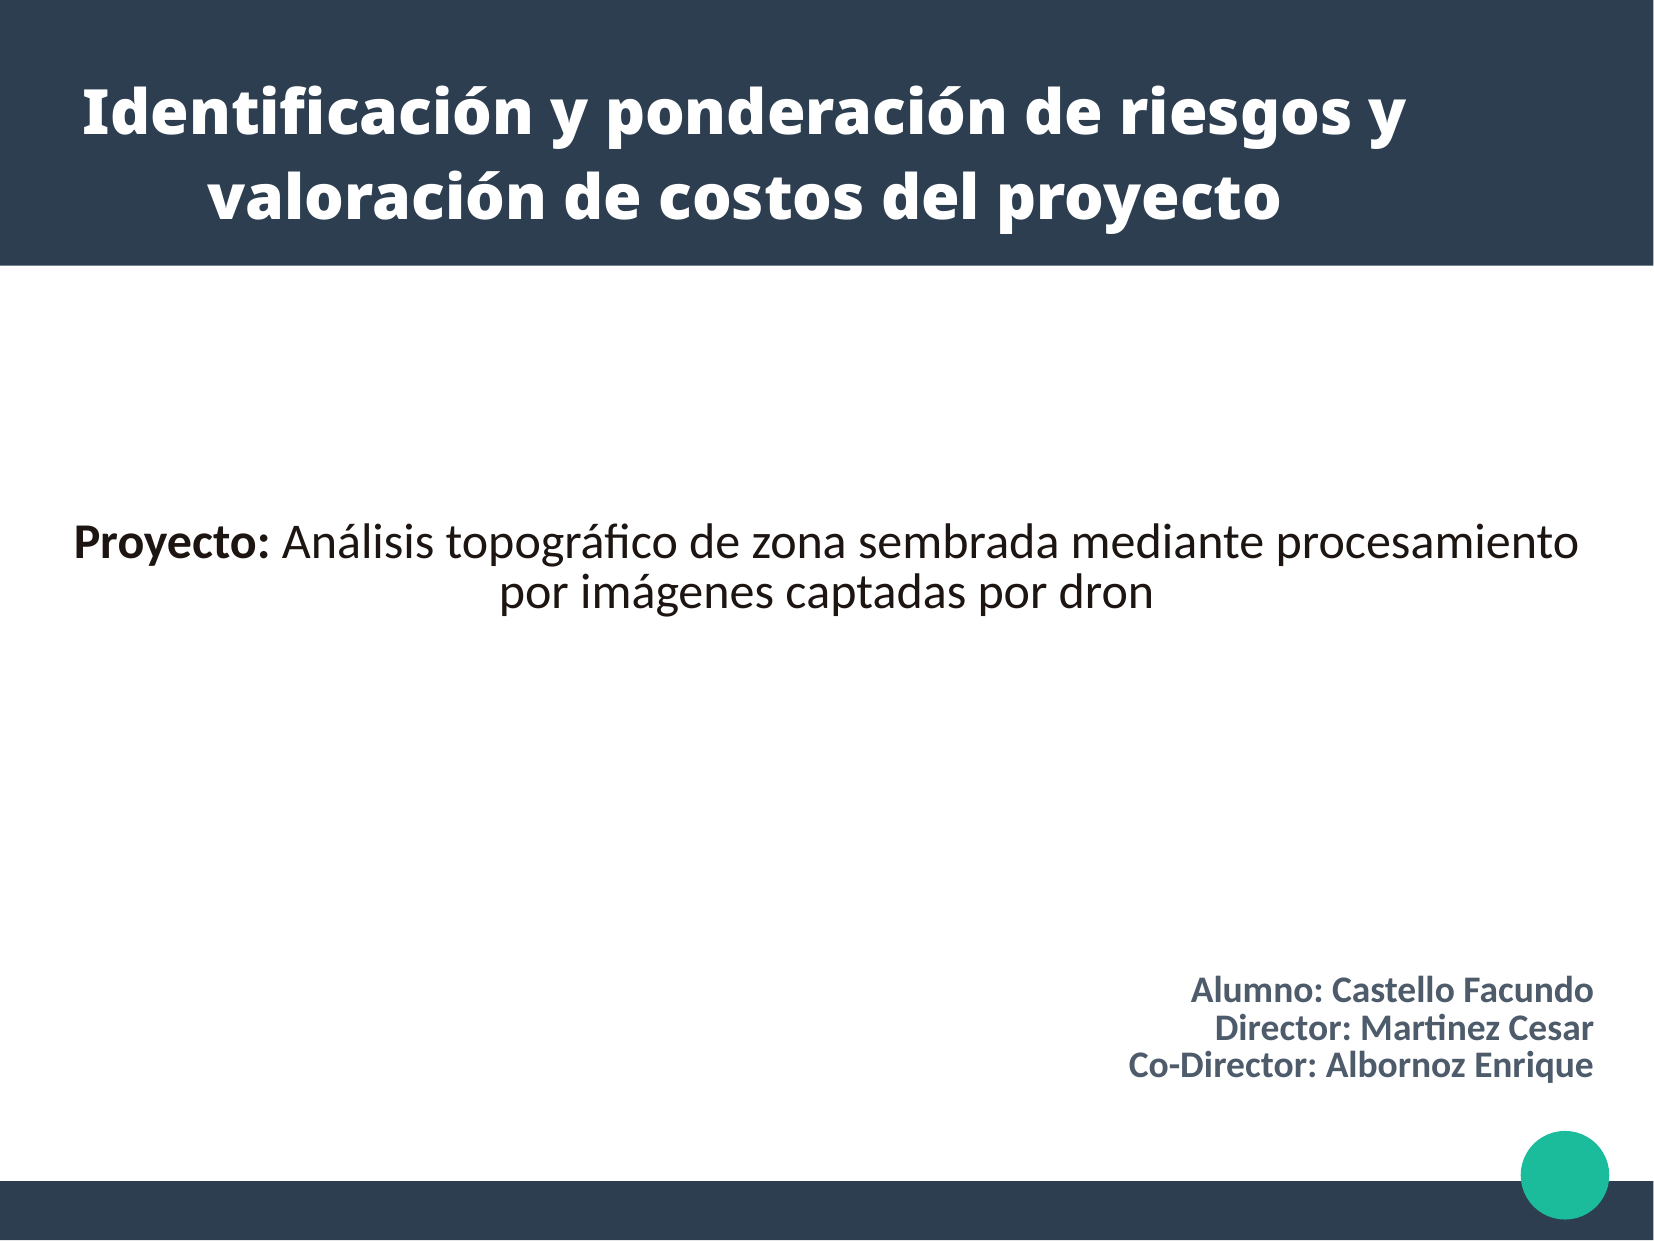

# Identificación y ponderación de riesgos y valoración de costos del proyecto
Proyecto: Análisis topográfico de zona sembrada mediante procesamiento por imágenes captadas por dron
Alumno: Castello Facundo
Director: Martinez Cesar
Co-Director: Albornoz Enrique